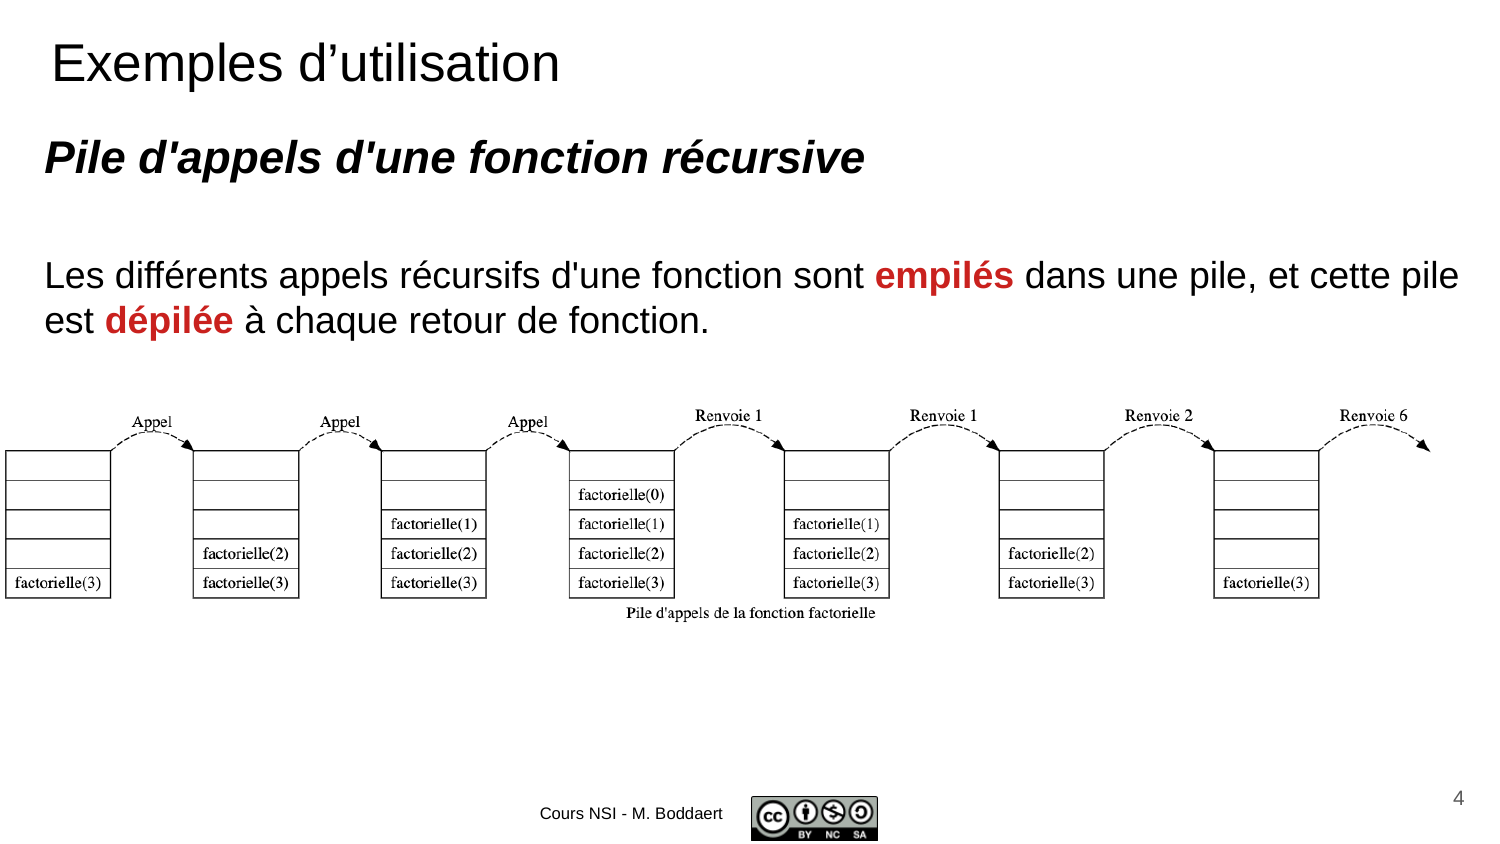

# Exemples d’utilisation
Pile d'appels d'une fonction récursive
Les différents appels récursifs d'une fonction sont empilés dans une pile, et cette pile est dépilée à chaque retour de fonction.